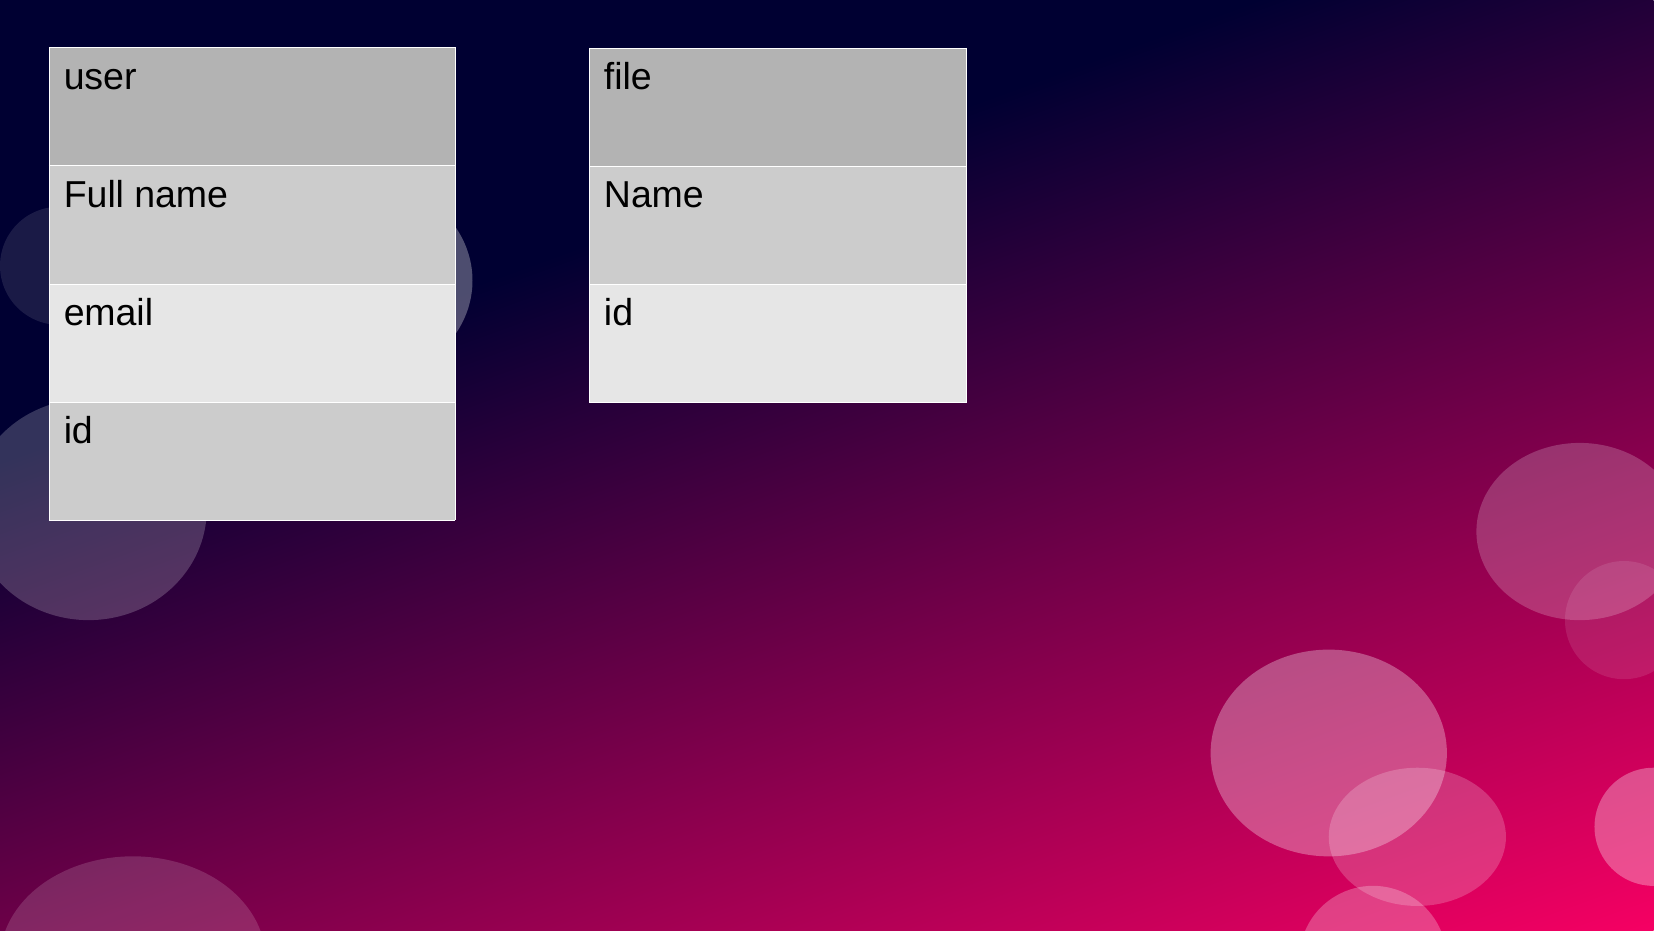

| user |
| --- |
| Full name |
| email |
| id |
| file |
| --- |
| Name |
| id |